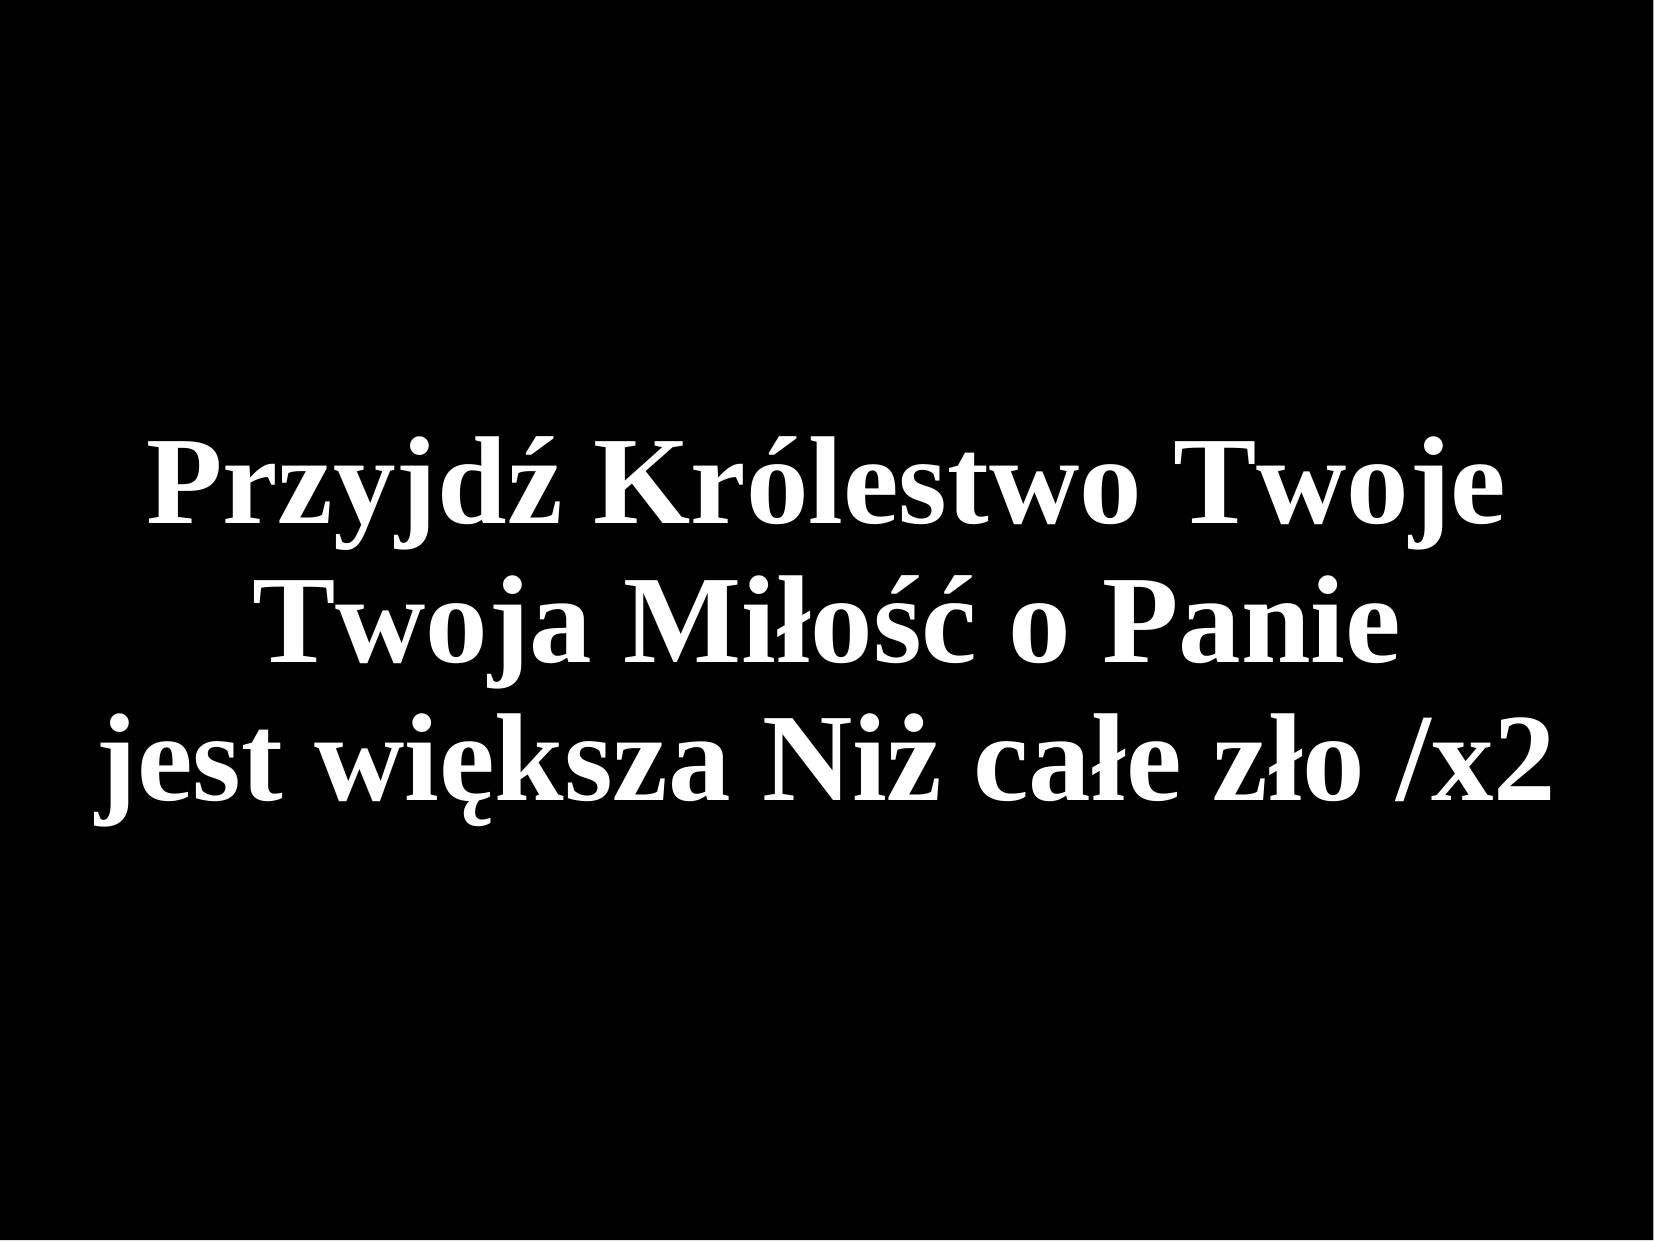

# Przyjdź Królestwo Twoje Twoja Miłość o Panie jest większa Niż całe zło /x2